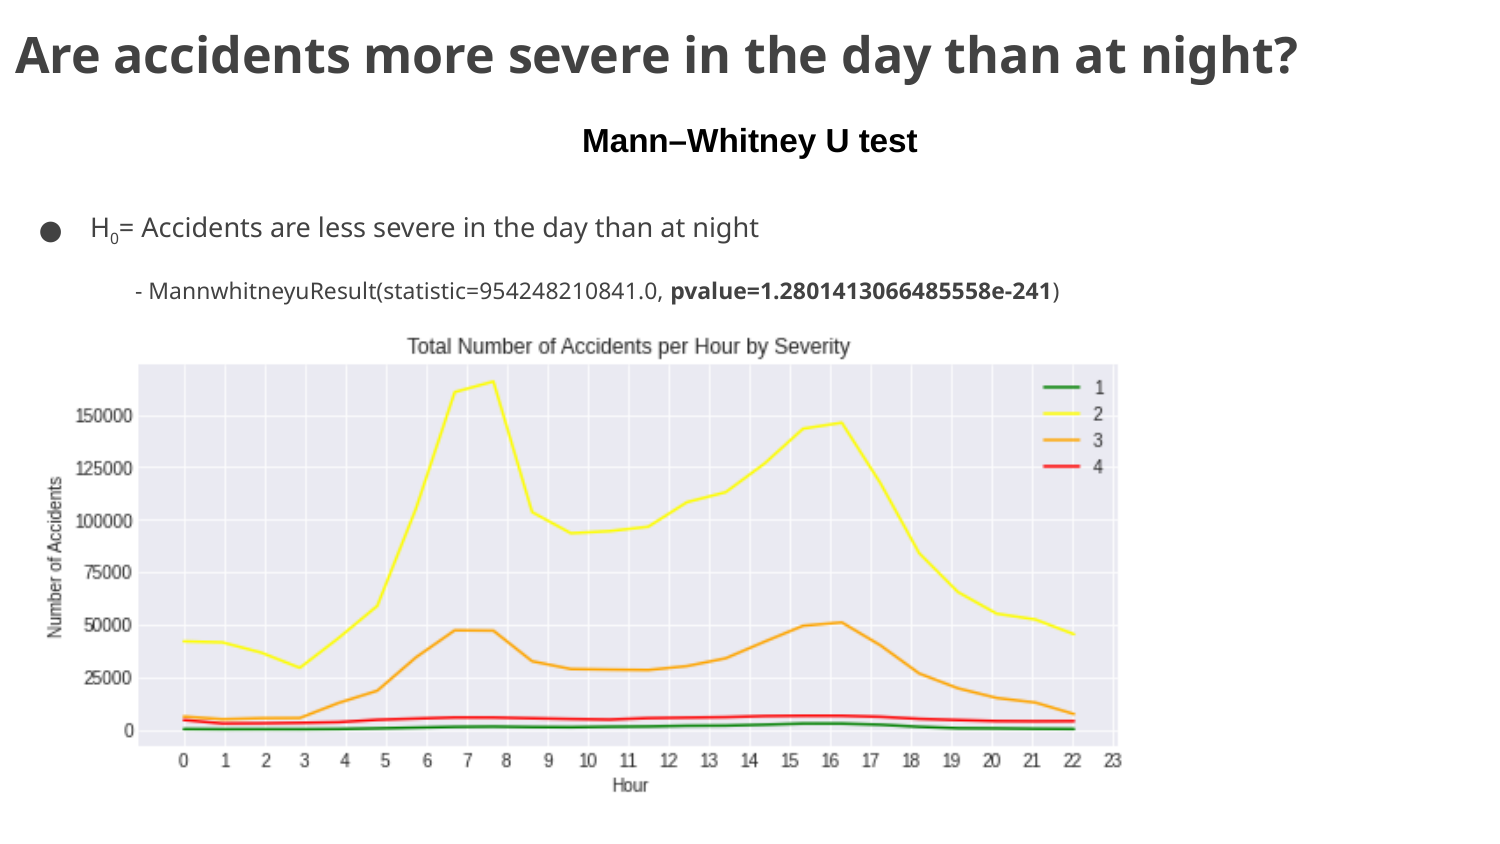

# Are accidents more severe in the day than at night?
Mann–Whitney U test
H0= Accidents are less severe in the day than at night
 - MannwhitneyuResult(statistic=954248210841.0, pvalue=1.2801413066485558e-241)